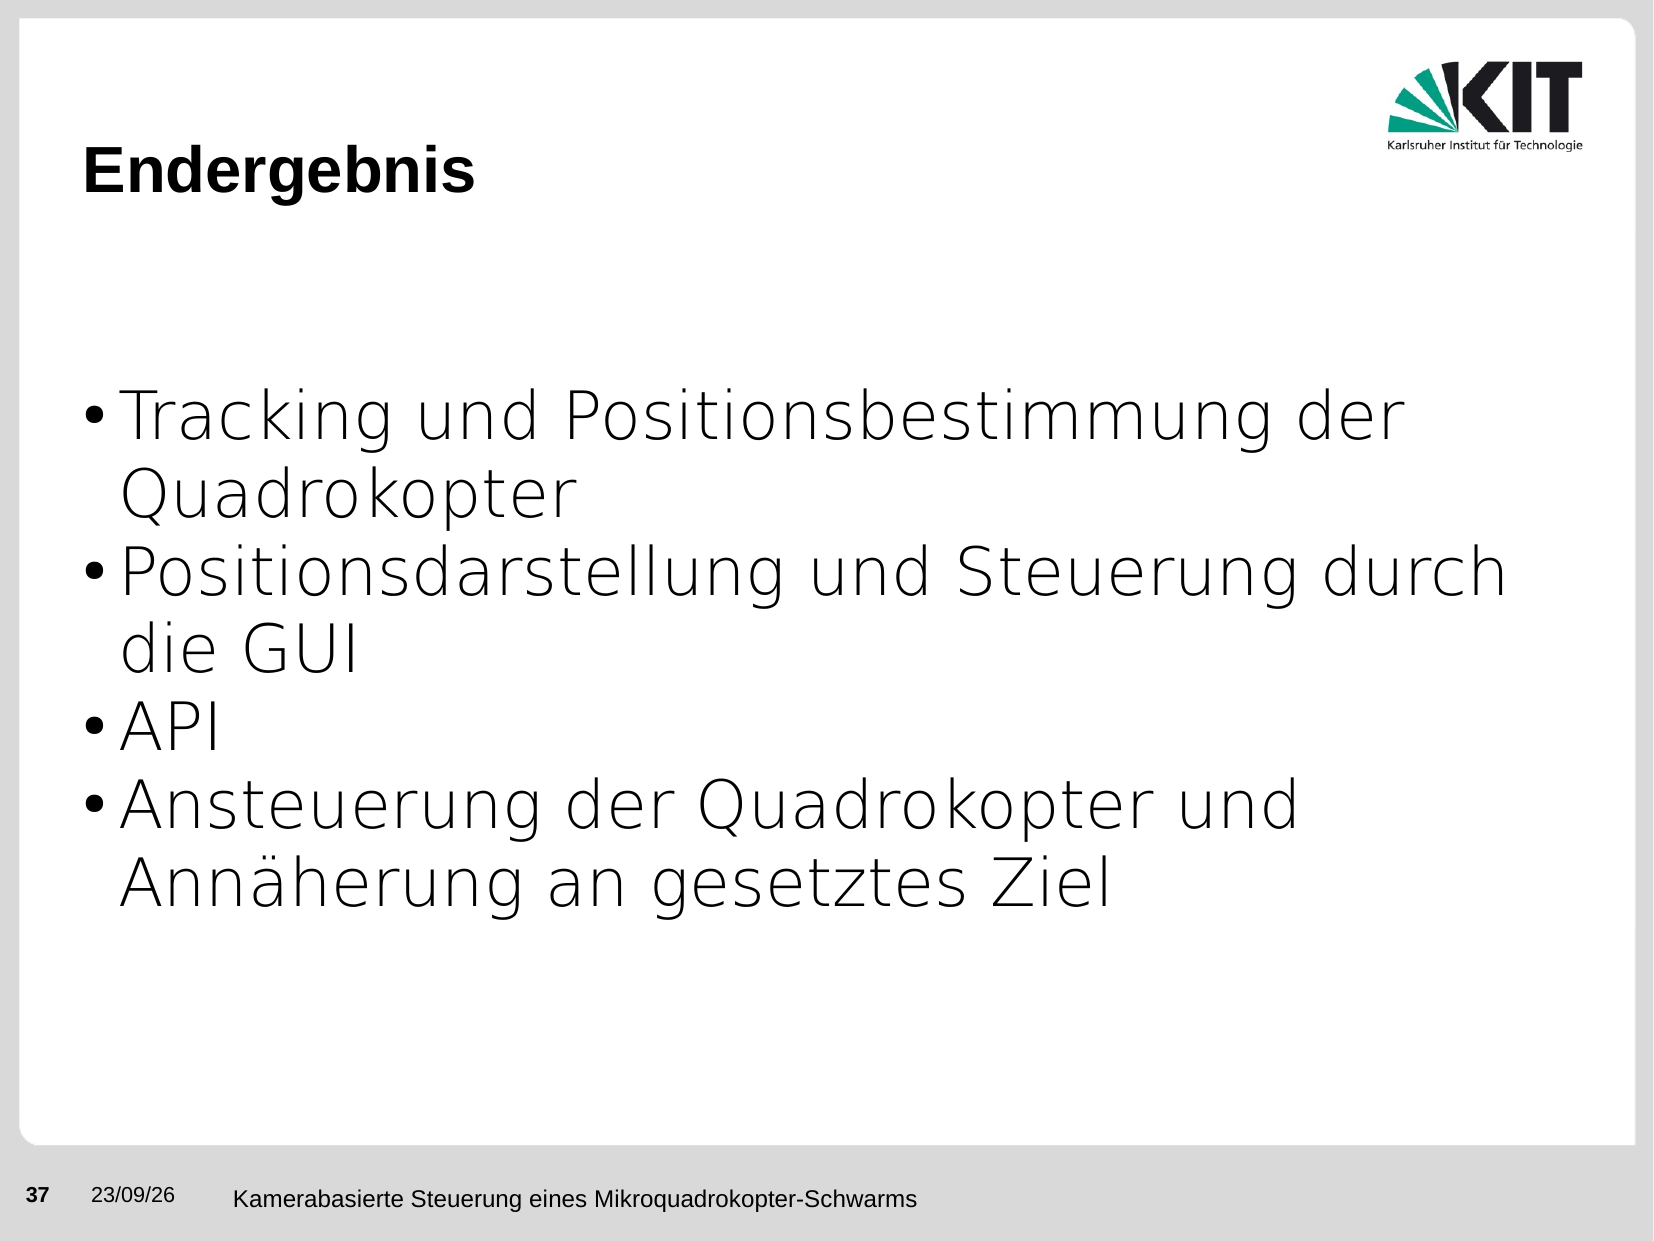

# Endergebnis
Tracking und Positionsbestimmung der Quadrokopter
Positionsdarstellung und Steuerung durch die GUI
API
Ansteuerung der Quadrokopter und Annäherung an gesetztes Ziel